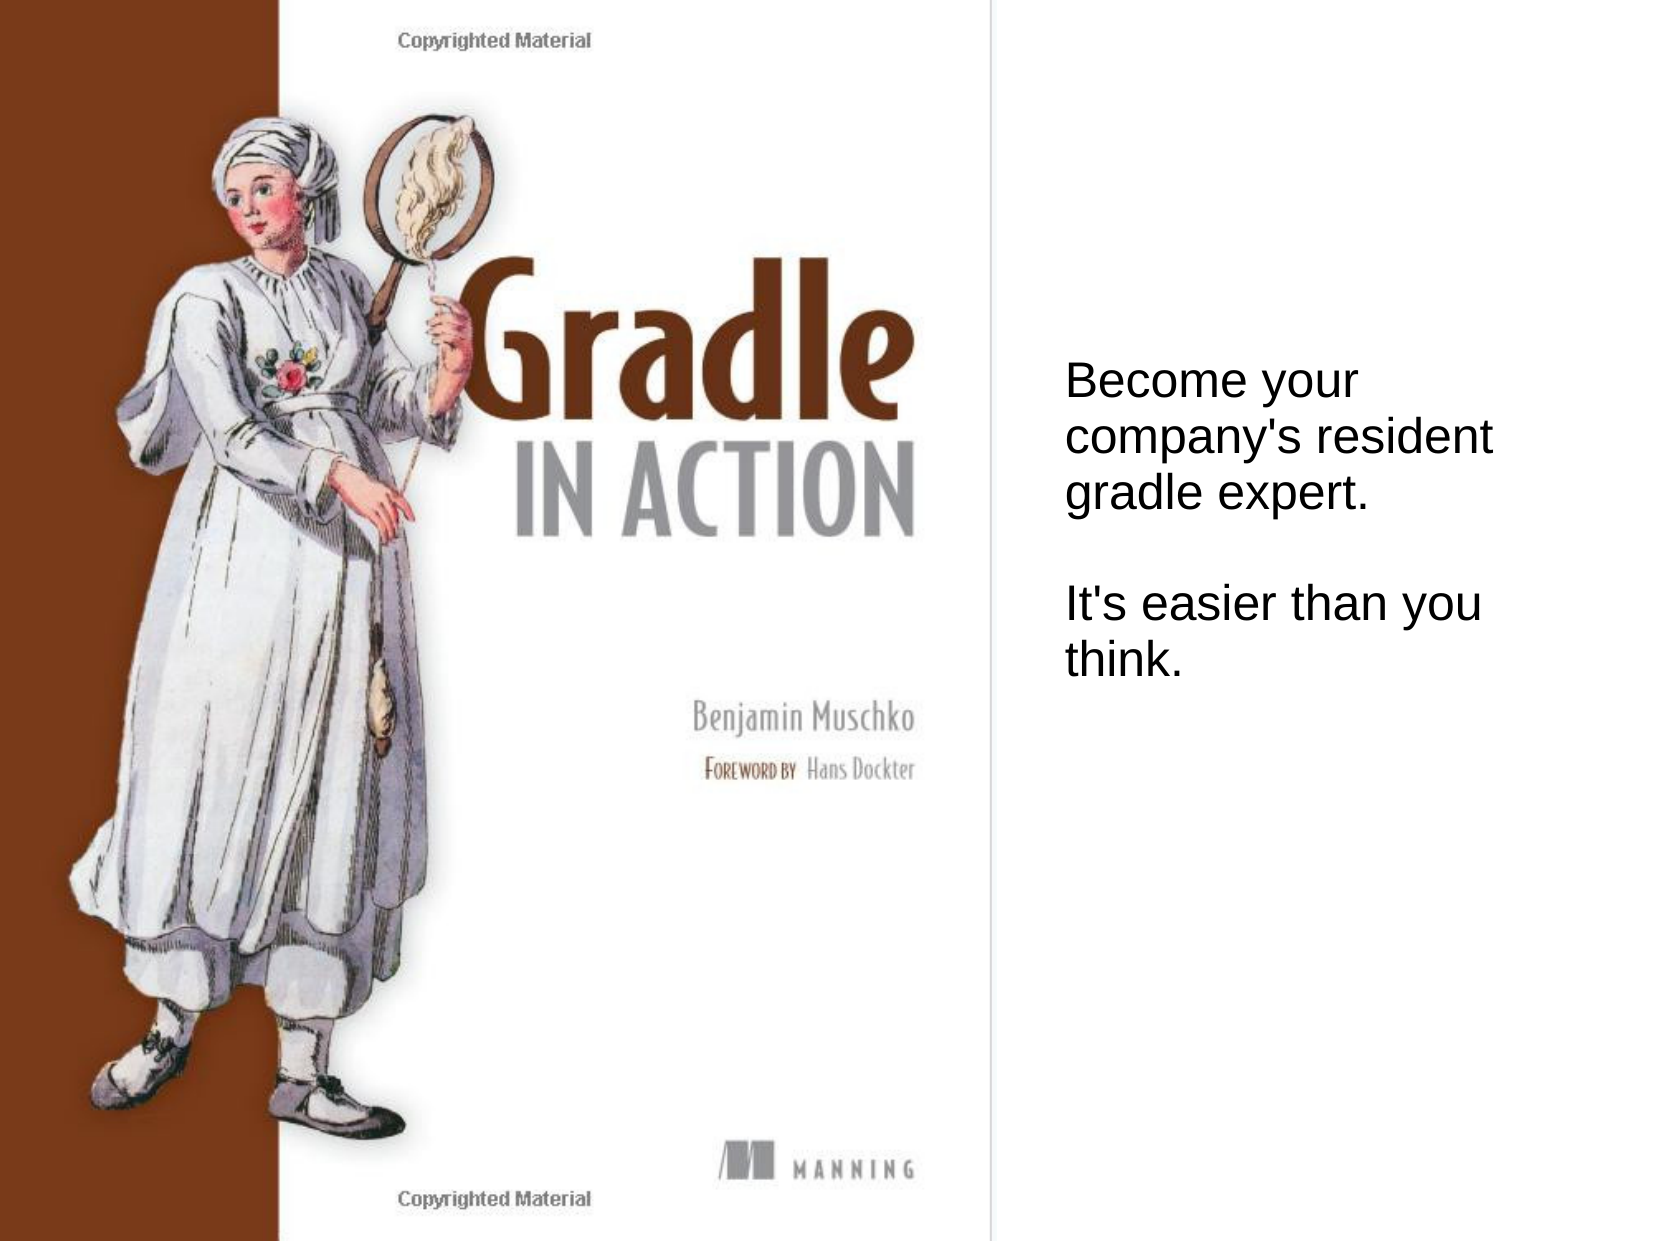

Become your company's resident gradle expert.
It's easier than you think.